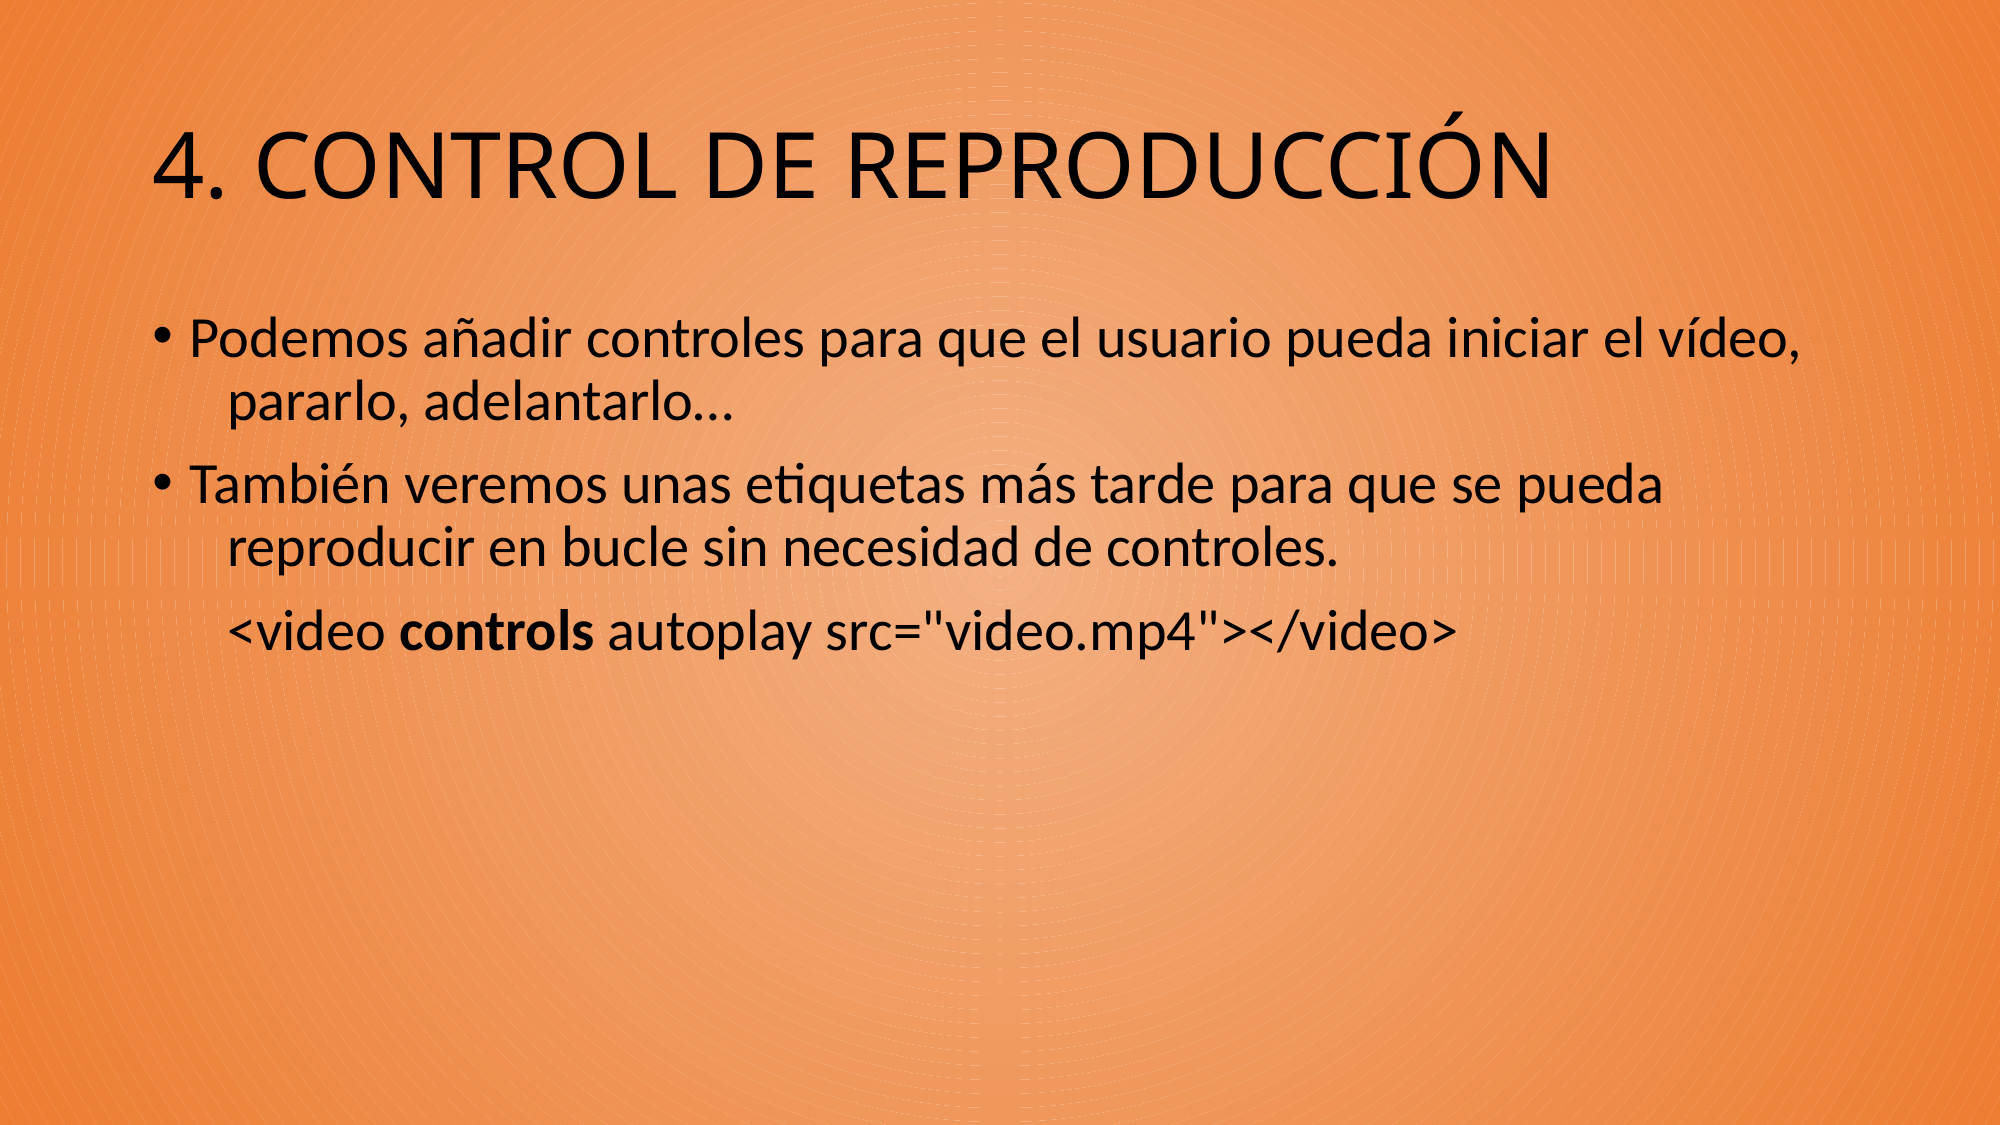

# 4. CONTROL DE REPRODUCCIÓN
Podemos añadir controles para que el usuario pueda iniciar el vídeo, pararlo, adelantarlo…
También veremos unas etiquetas más tarde para que se pueda reproducir en bucle sin necesidad de controles.
	<video controls autoplay src="video.mp4"></video>